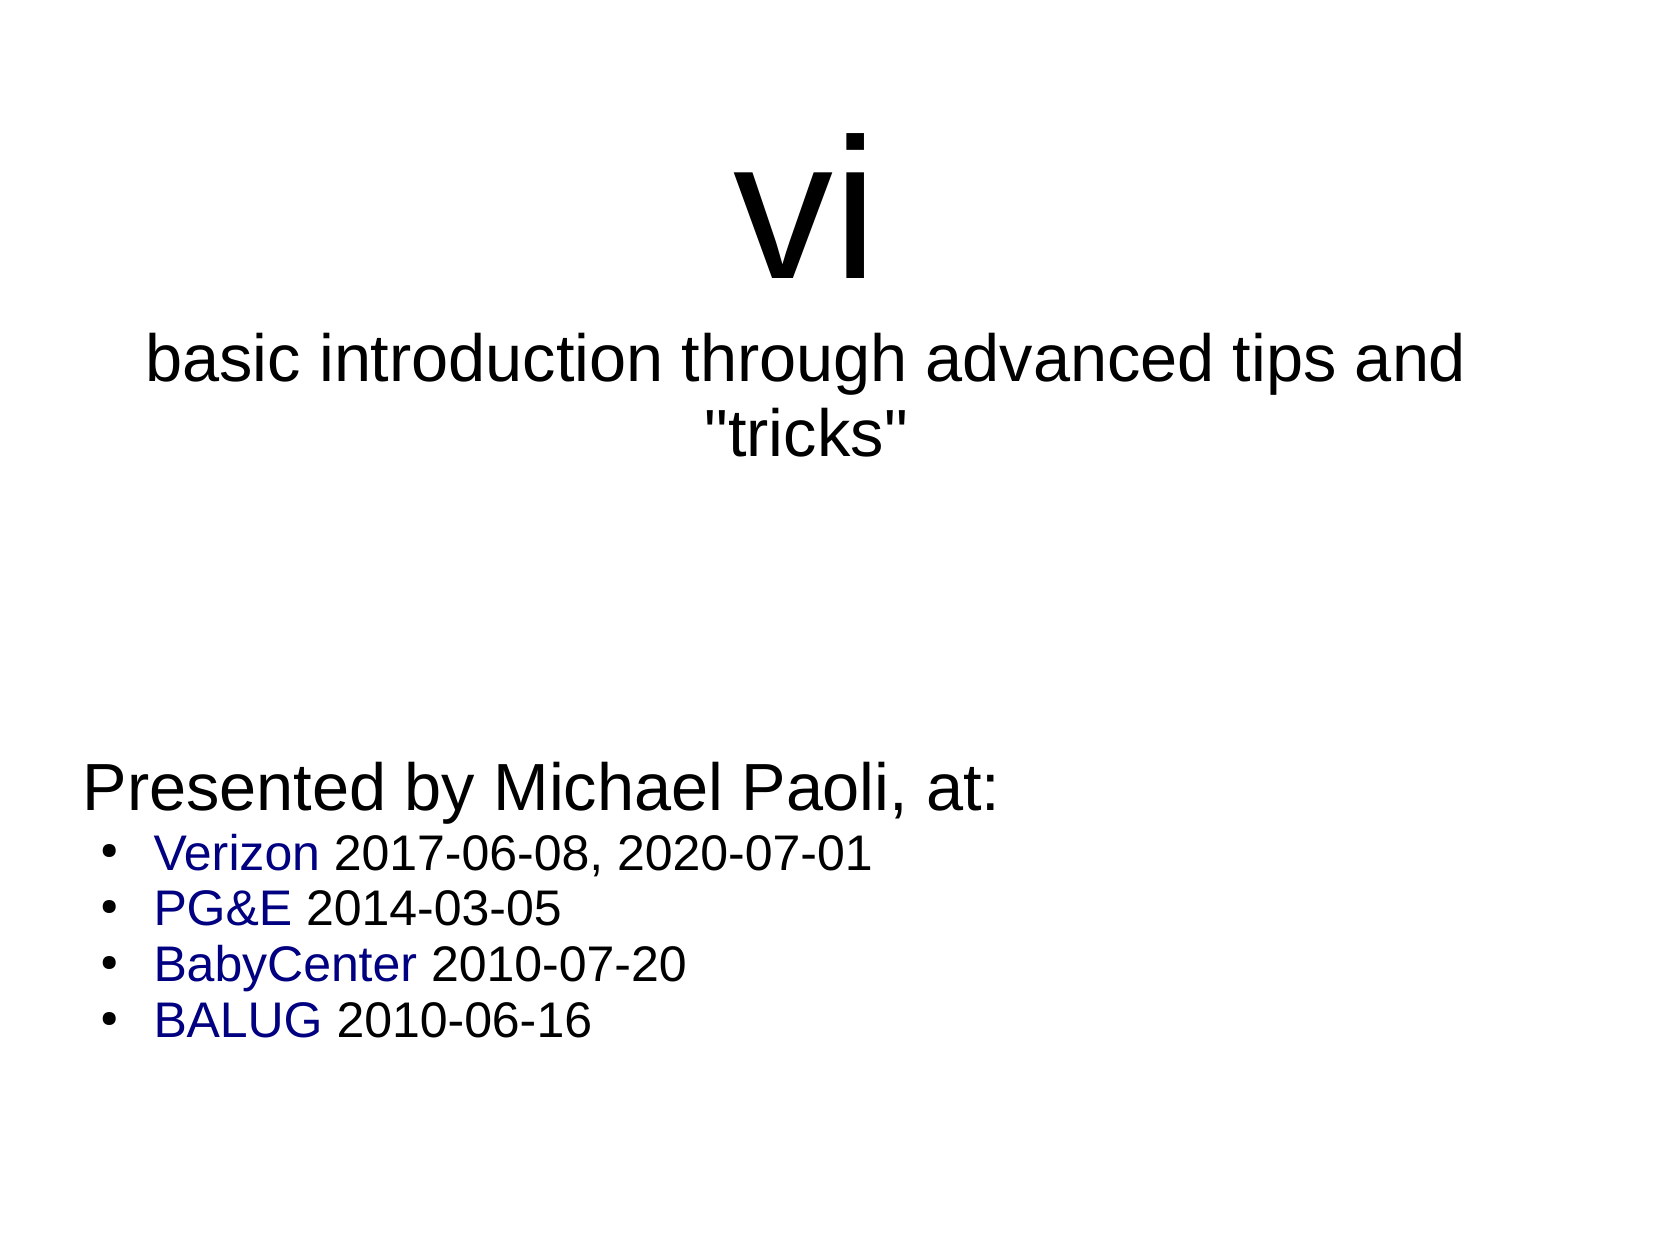

# vi basic introduction through advanced tips and "tricks"
Presented by Michael Paoli, at:
Verizon 2017-06-08, 2020-07-01
PG&E 2014-03-05
BabyCenter 2010-07-20
BALUG 2010-06-16